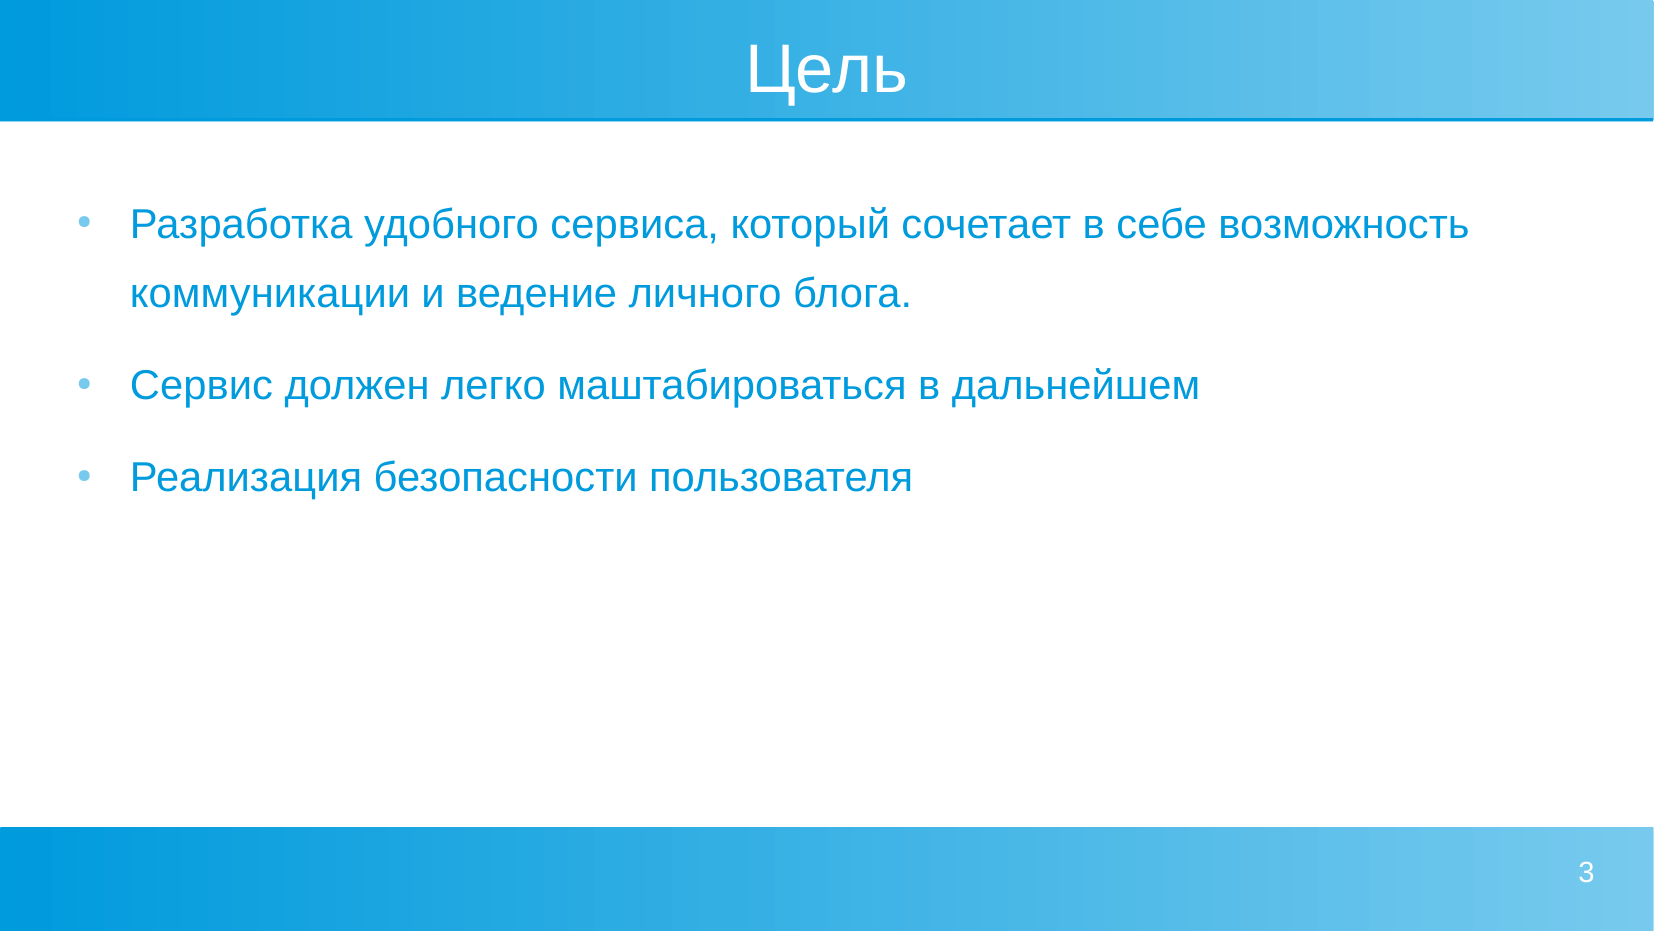

# Цель
Разработка удобного сервиса, который сочетает в себе возможность коммуникации и ведение личного блога.
Сервис должен легко маштабироваться в дальнейшем
Реализация безопасности пользователя
3